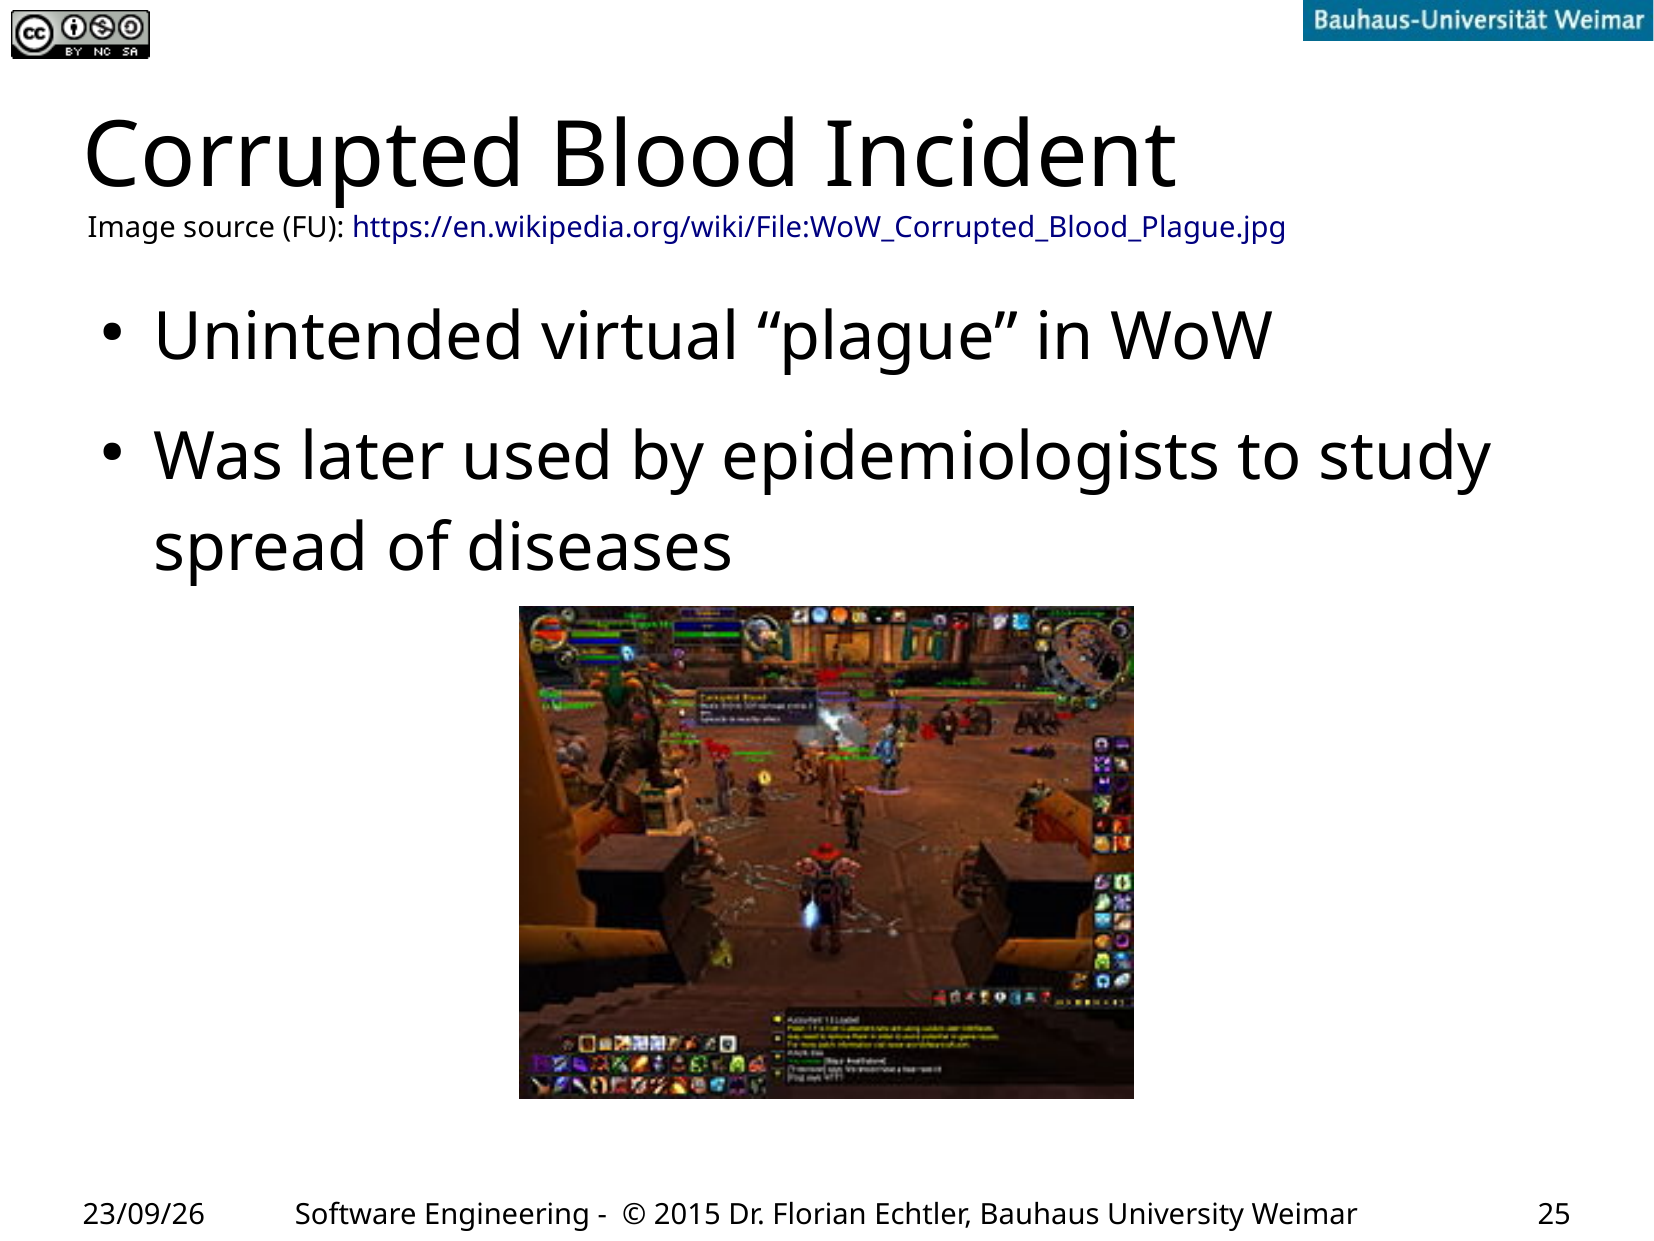

# Corrupted Blood Incident
Image source (FU): https://en.wikipedia.org/wiki/File:WoW_Corrupted_Blood_Plague.jpg
Unintended virtual “plague” in WoW
Was later used by epidemiologists to study spread of diseases
Software Engineering - © 2015 Dr. Florian Echtler, Bauhaus University Weimar
25